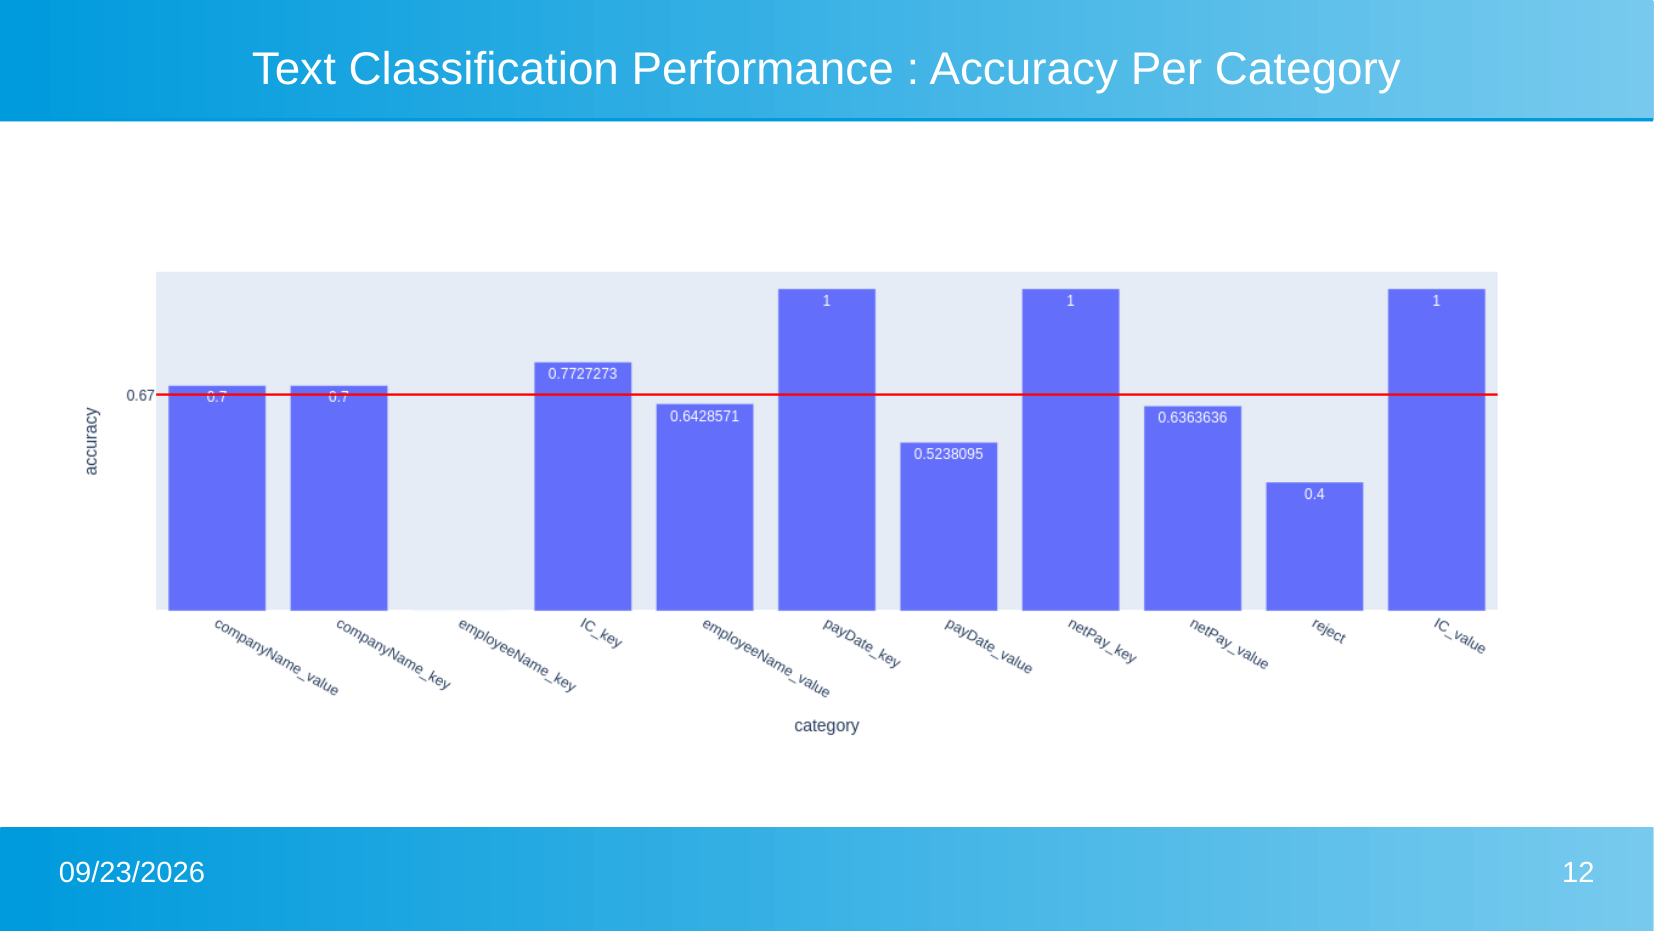

# Text Classification Performance : Accuracy Per Category
12